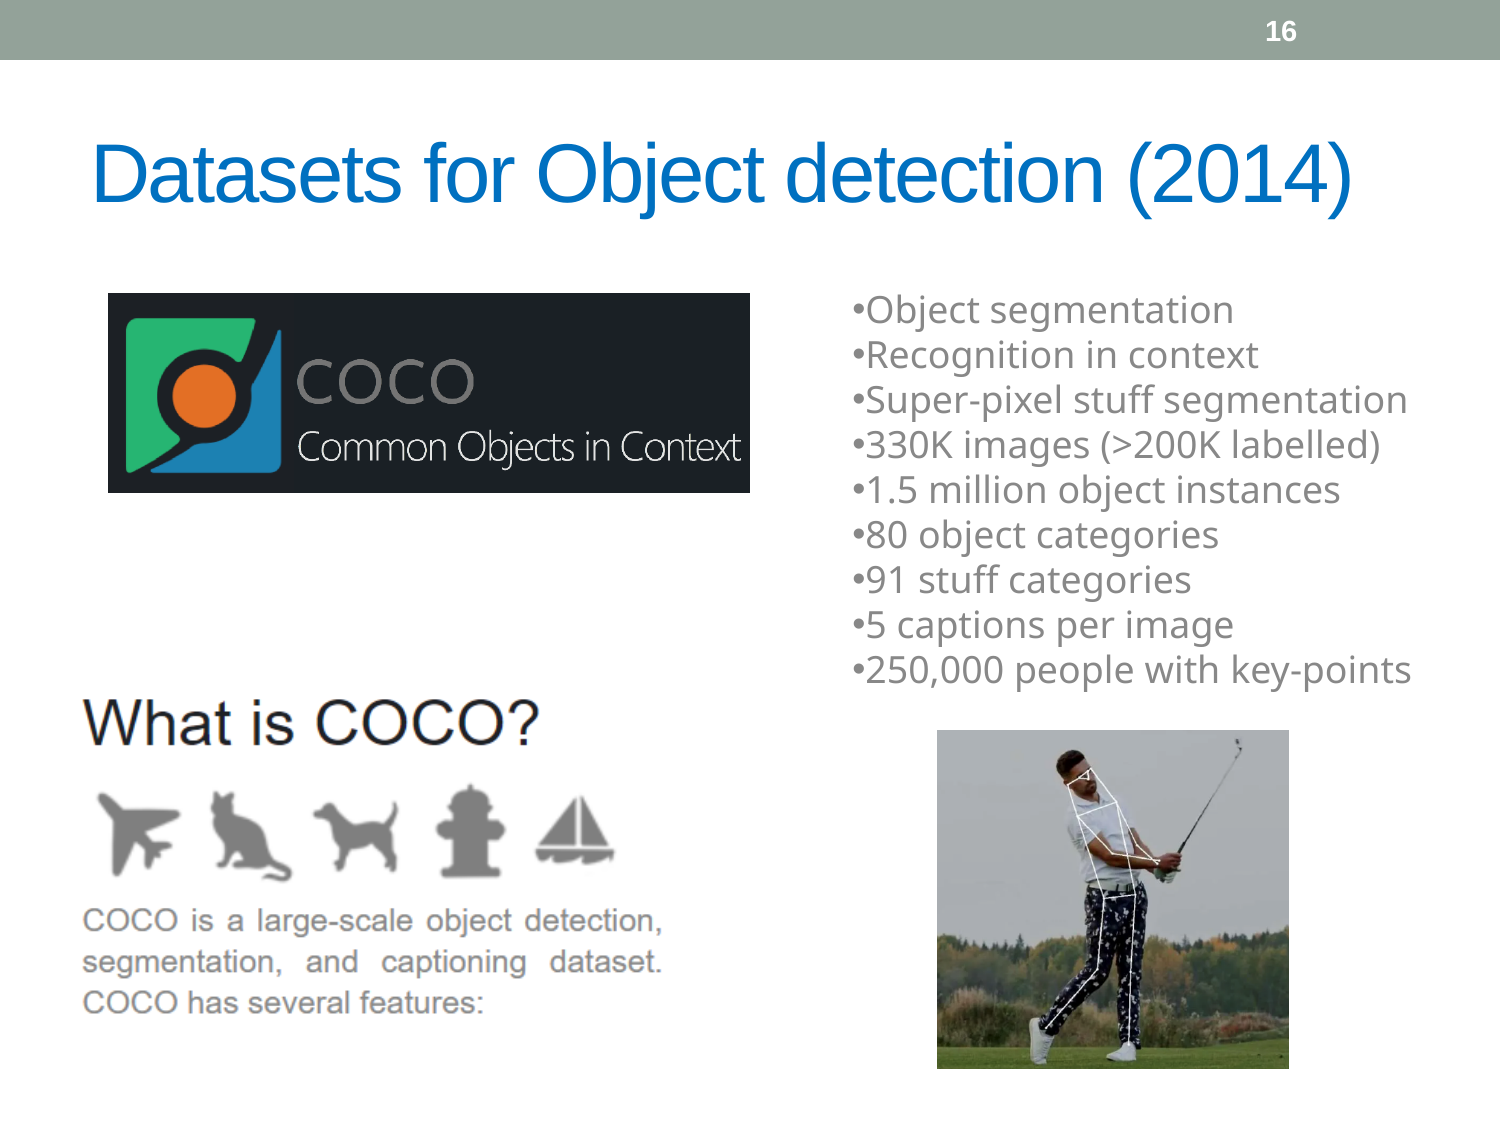

# Datasets for Object detection (2014)
Object segmentation
Recognition in context
Super-pixel stuff segmentation
330K images (>200K labelled)
1.5 million object instances
80 object categories
91 stuff categories
5 captions per image
250,000 people with key-points